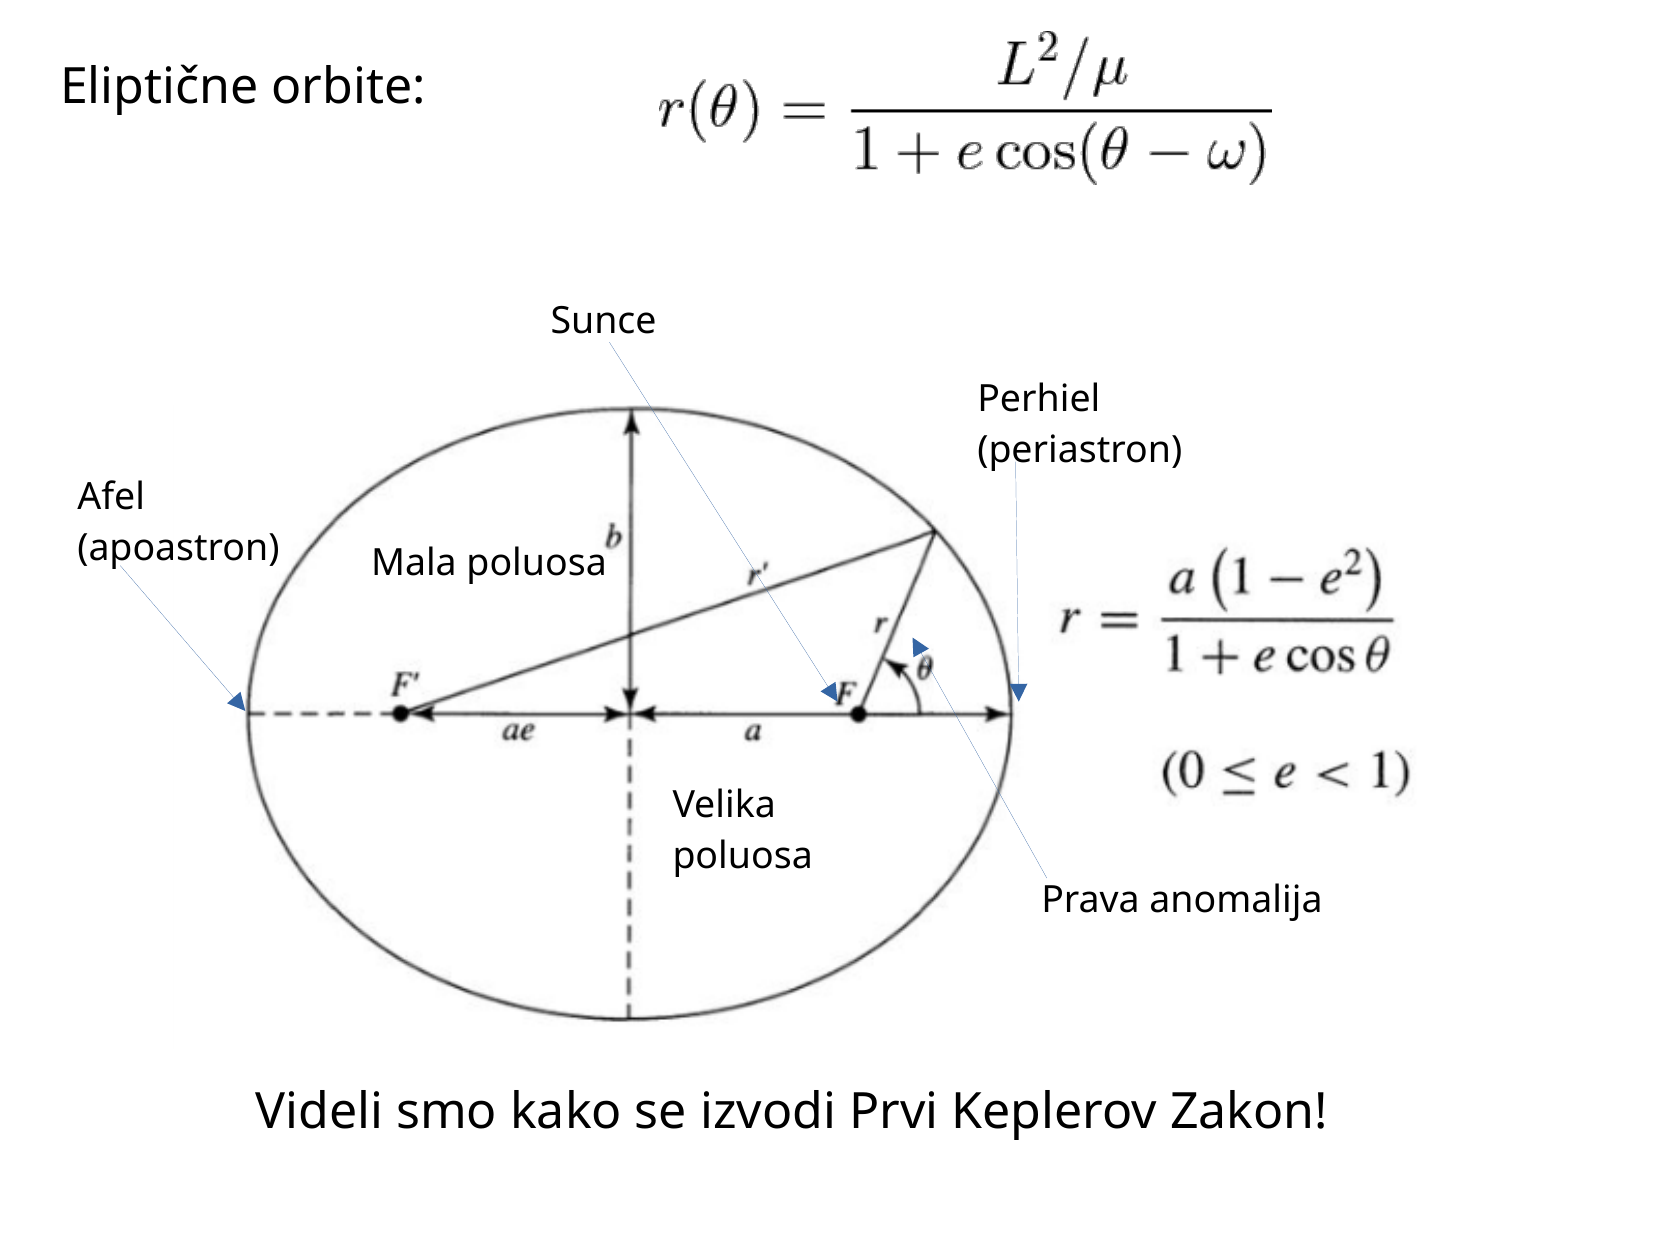

# Eliptične orbite:
Sunce
Perhiel (periastron)
Afel (apoastron)
Mala poluosa
Velika poluosa
Prava anomalija
Videli smo kako se izvodi Prvi Keplerov Zakon!